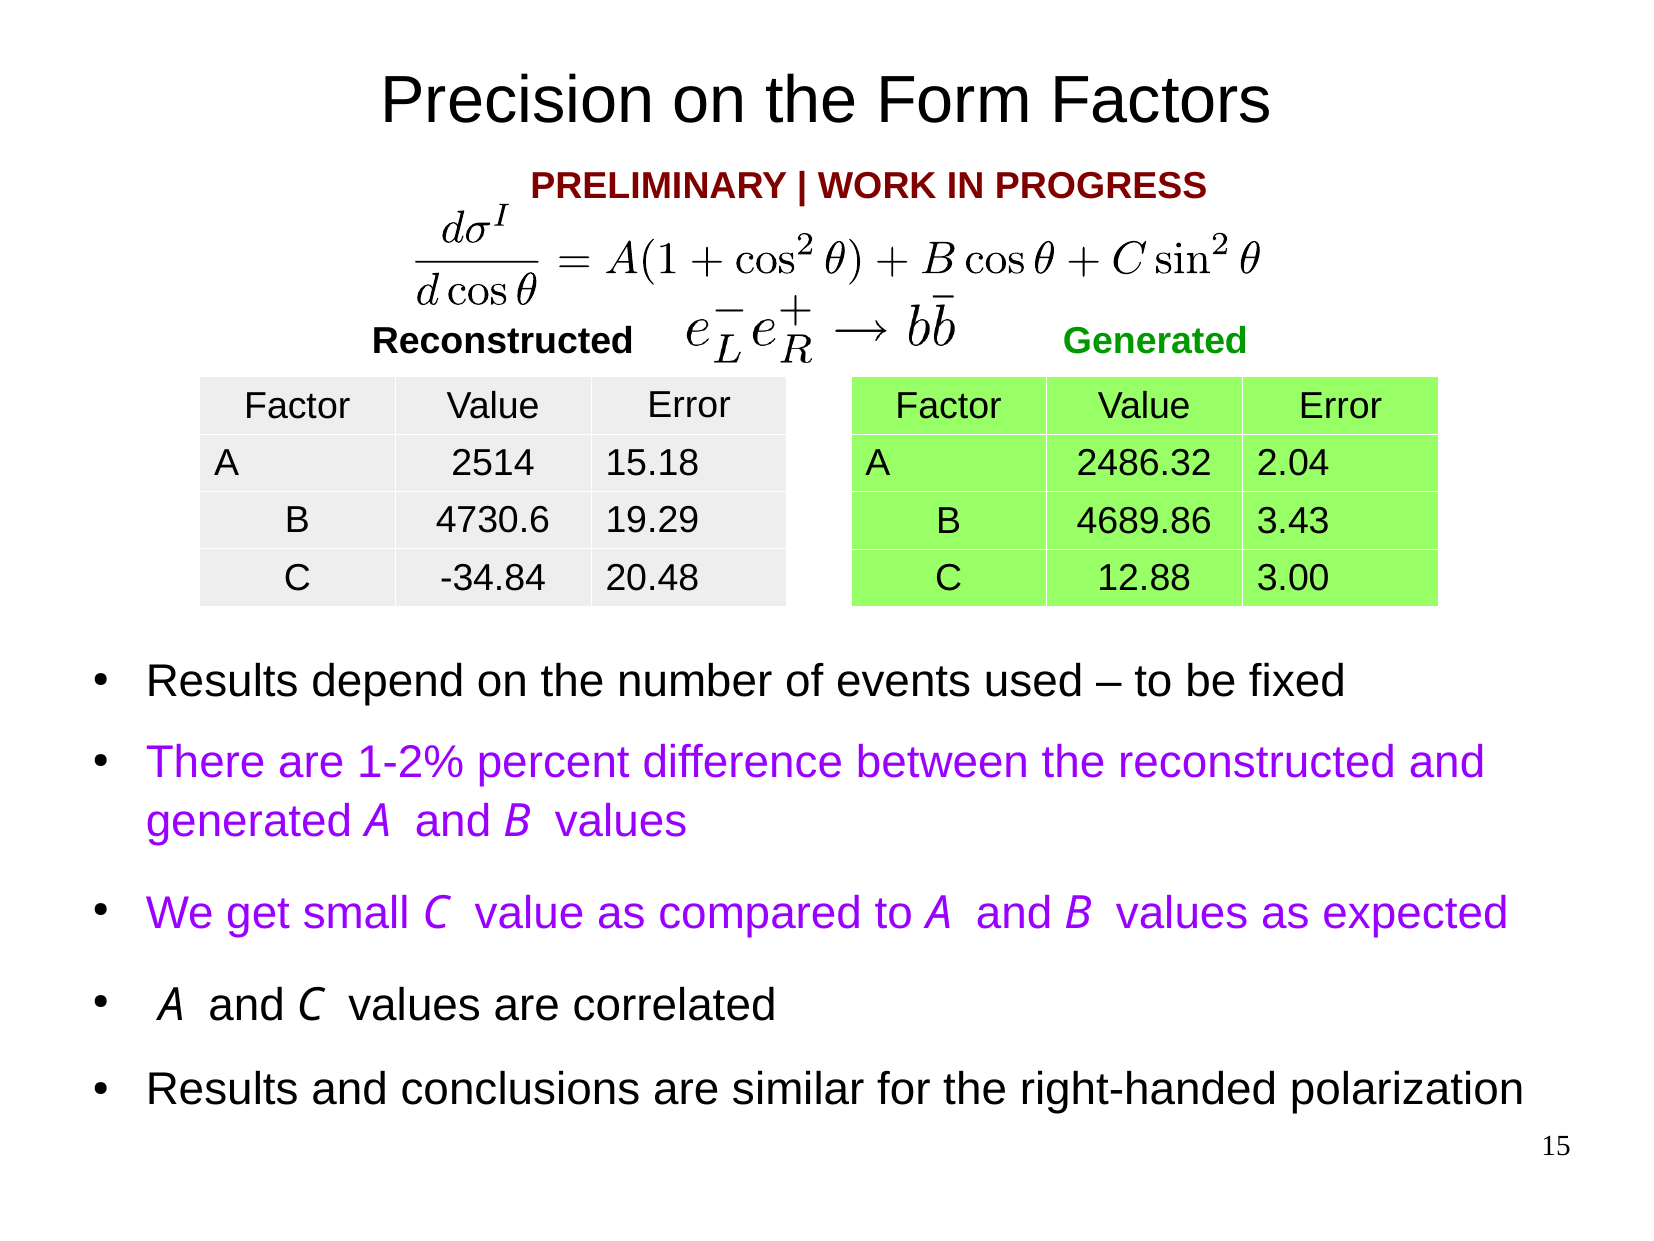

# Precision on the Form Factors
PRELIMINARY | WORK IN PROGRESS
Reconstructed
Generated
Results depend on the number of events used – to be fixed
There are 1-2% percent difference between the reconstructed and generated A and B values
We get small C value as compared to A and B values as expected
 A and C values are correlated
Results and conclusions are similar for the right-handed polarization
| Factor | Value | Error |
| --- | --- | --- |
| A | 2514 | 15.18 |
| B | 4730.6 | 19.29 |
| C | -34.84 | 20.48 |
| Factor | Value | Error |
| --- | --- | --- |
| A | 2486.32 | 2.04 |
| B | 4689.86 | 3.43 |
| C | 12.88 | 3.00 |
15